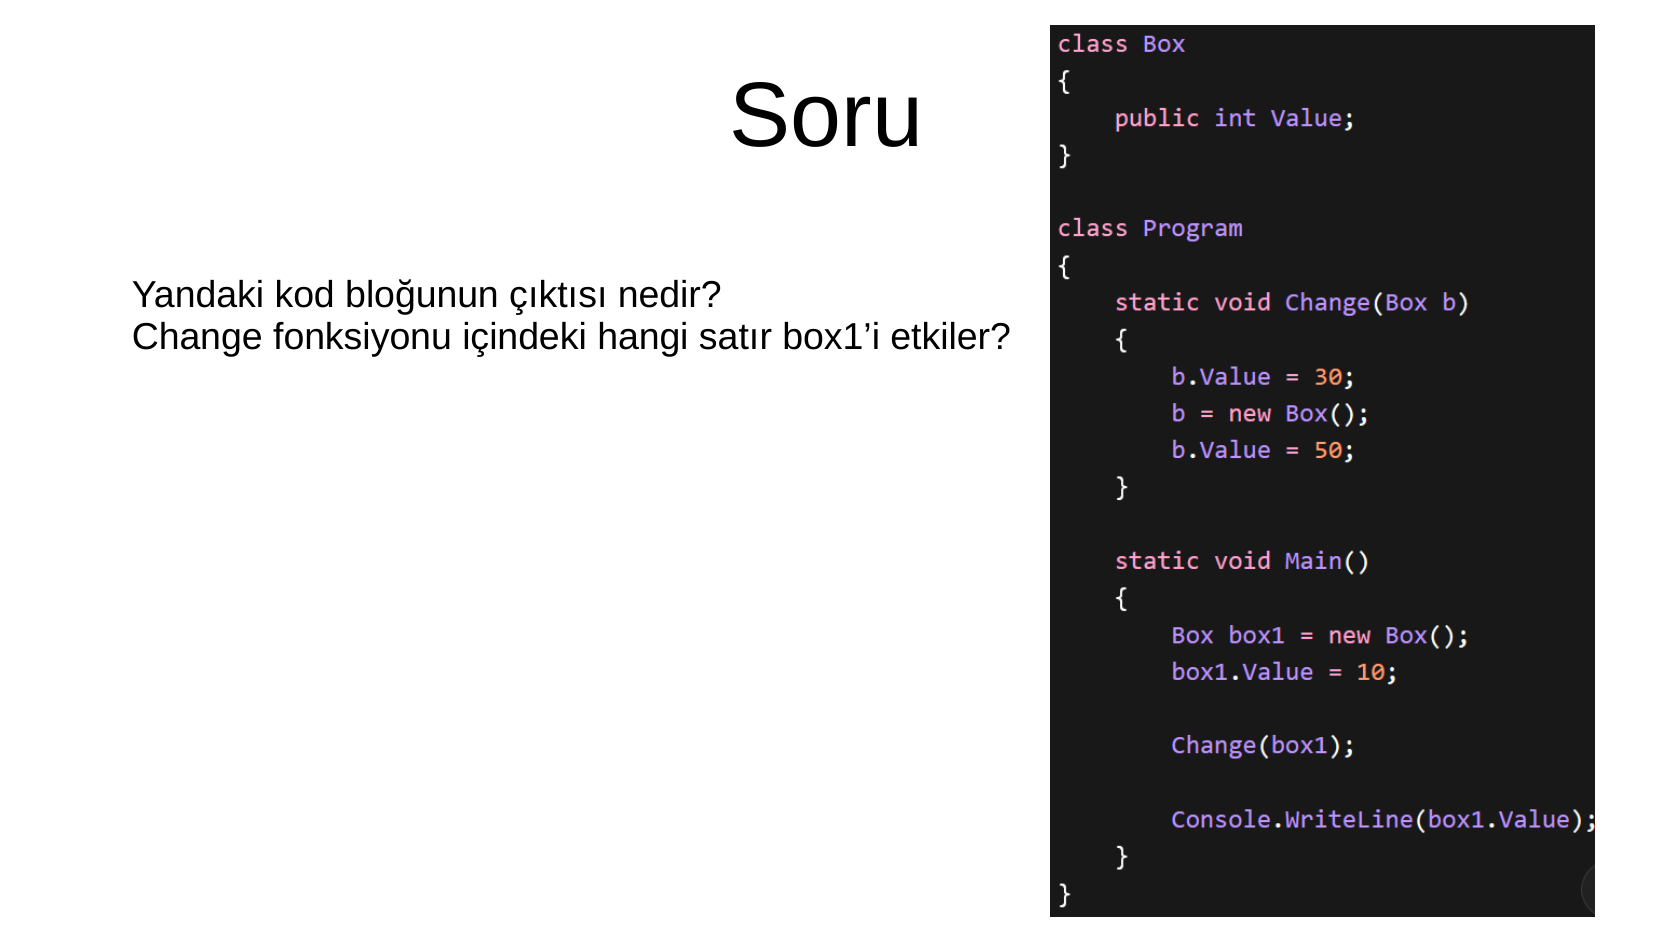

# Soru
Yandaki kod bloğunun çıktısı nedir?
Change fonksiyonu içindeki hangi satır box1’i etkiler?